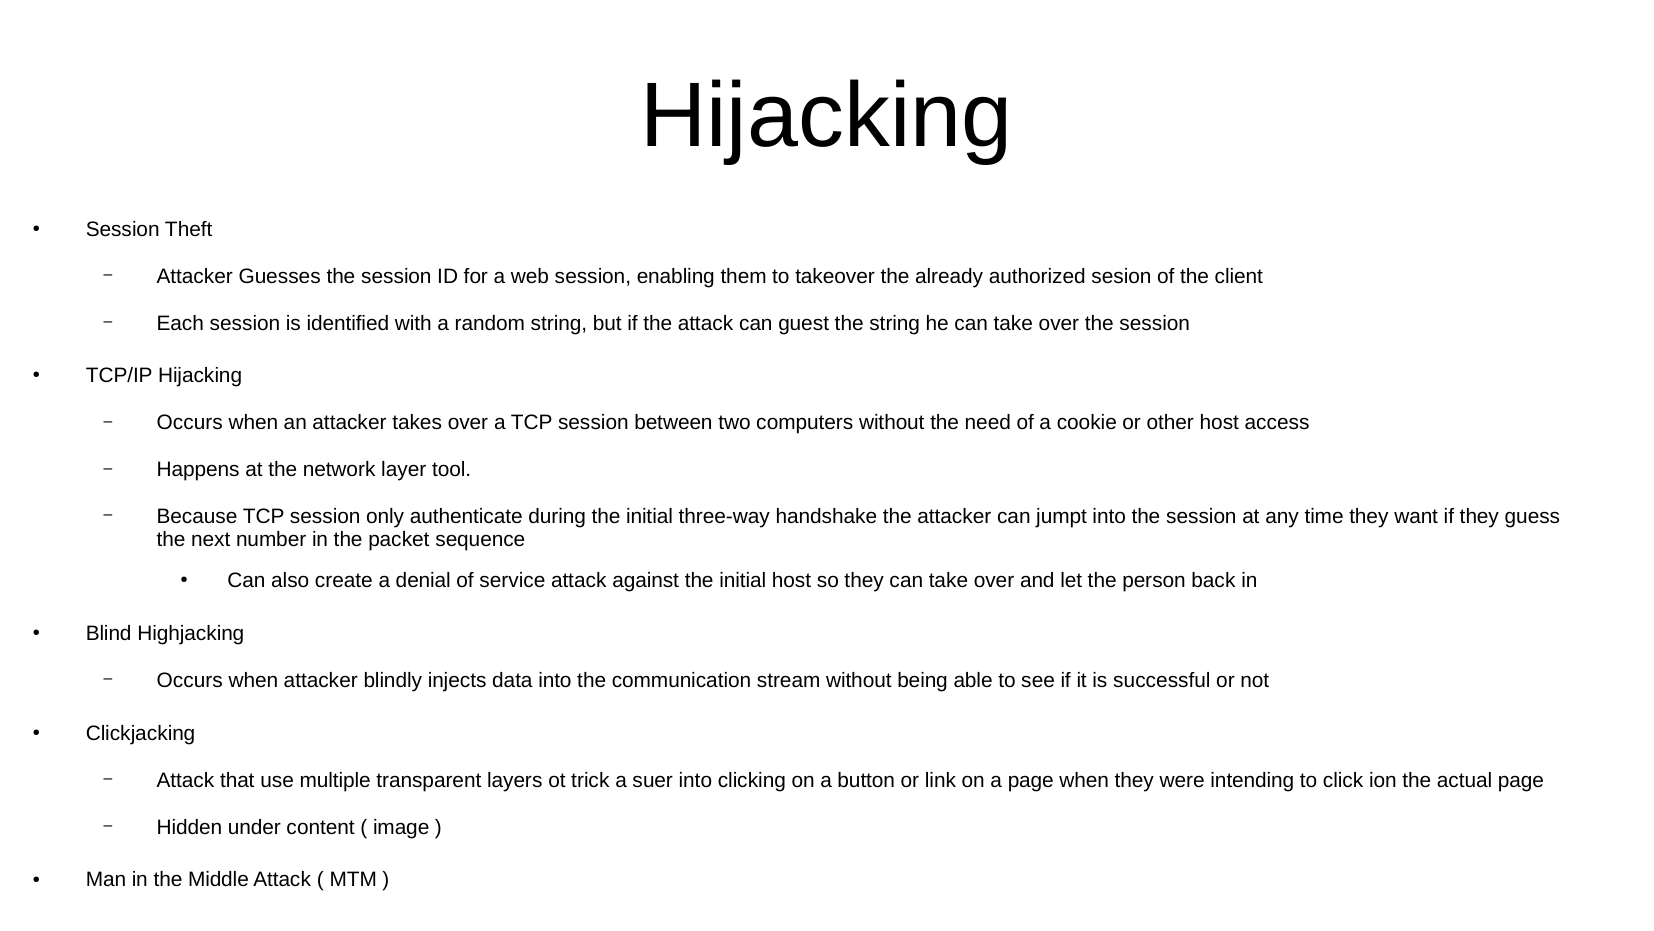

# Hijacking
Session Theft
Attacker Guesses the session ID for a web session, enabling them to takeover the already authorized sesion of the client
Each session is identified with a random string, but if the attack can guest the string he can take over the session
TCP/IP Hijacking
Occurs when an attacker takes over a TCP session between two computers without the need of a cookie or other host access
Happens at the network layer tool.
Because TCP session only authenticate during the initial three-way handshake the attacker can jumpt into the session at any time they want if they guess the next number in the packet sequence
Can also create a denial of service attack against the initial host so they can take over and let the person back in
Blind Highjacking
Occurs when attacker blindly injects data into the communication stream without being able to see if it is successful or not
Clickjacking
Attack that use multiple transparent layers ot trick a suer into clicking on a button or link on a page when they were intending to click ion the actual page
Hidden under content ( image )
Man in the Middle Attack ( MTM )